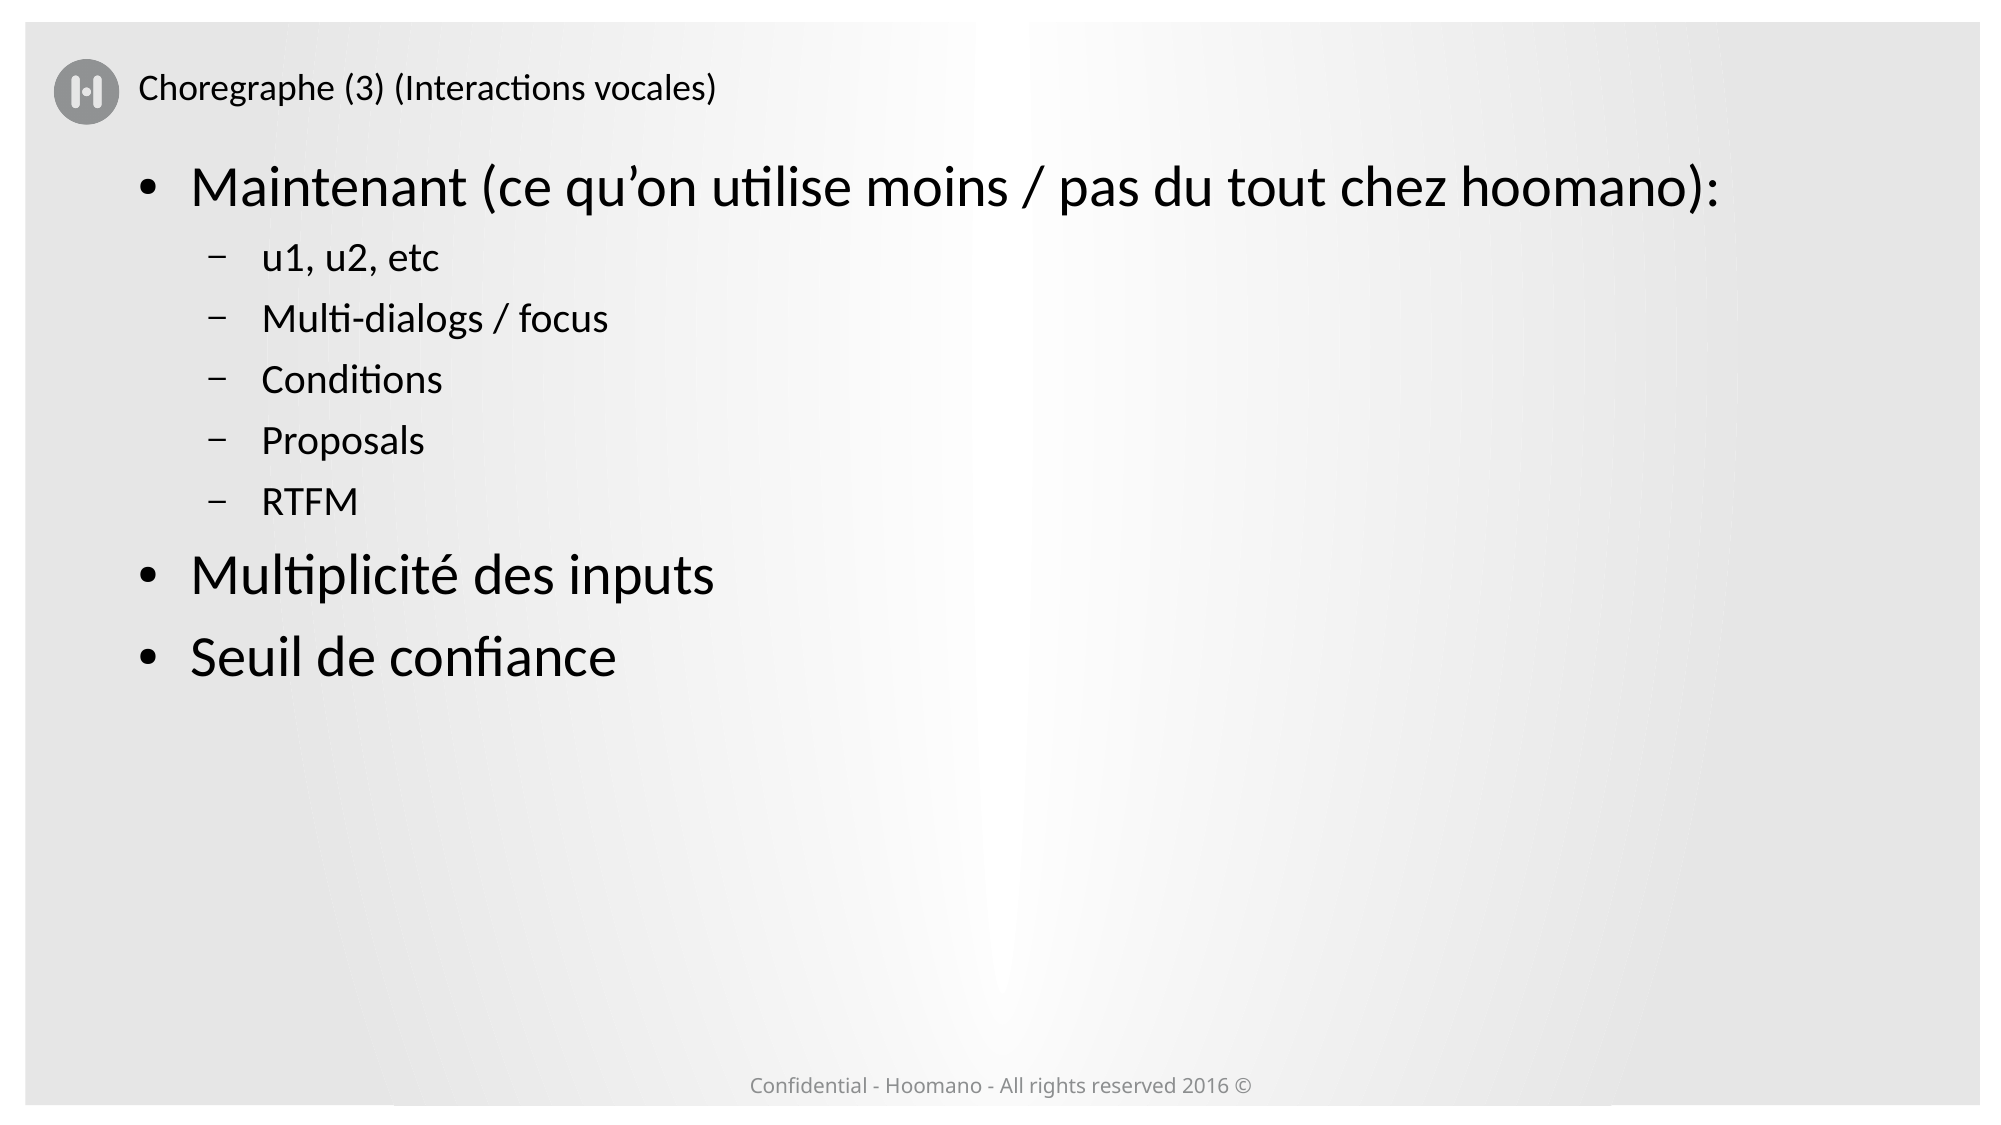

# Choregraphe (3) (Interactions vocales)
Maintenant (ce qu’on utilise moins / pas du tout chez hoomano):
u1, u2, etc
Multi-dialogs / focus
Conditions
Proposals
RTFM
Multiplicité des inputs
Seuil de confiance